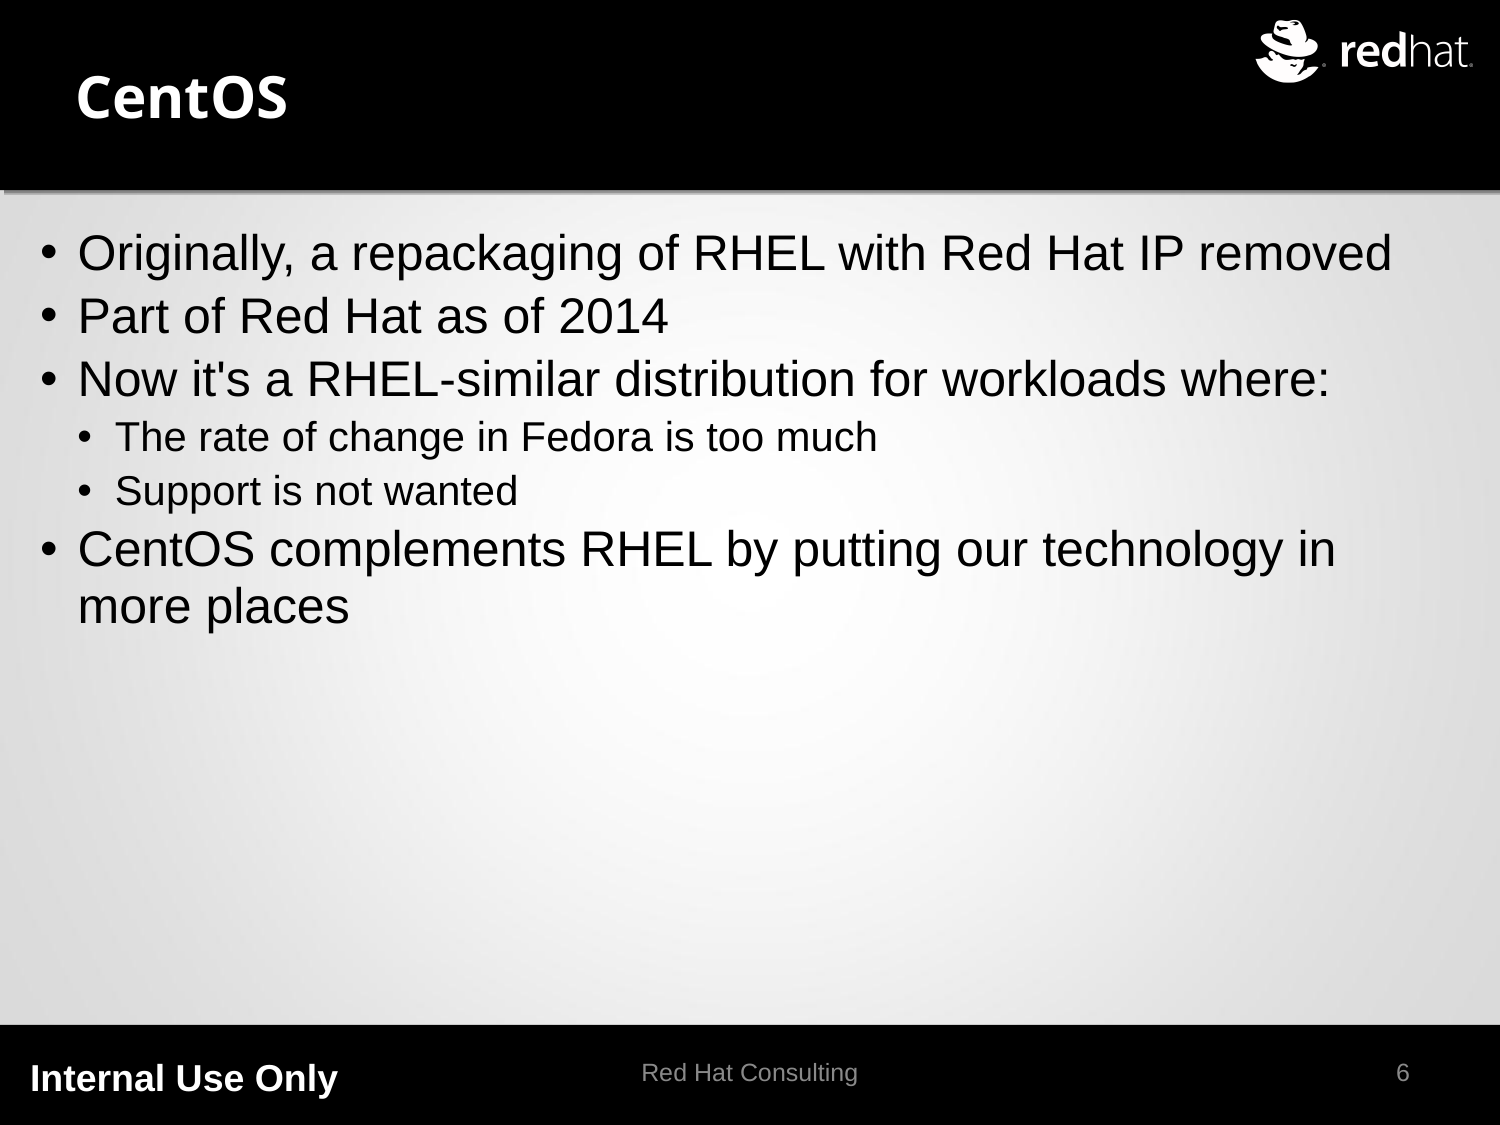

# CentOS
Originally, a repackaging of RHEL with Red Hat IP removed
Part of Red Hat as of 2014
Now it's a RHEL-similar distribution for workloads where:
The rate of change in Fedora is too much
Support is not wanted
CentOS complements RHEL by putting our technology in more places
Red Hat Consulting